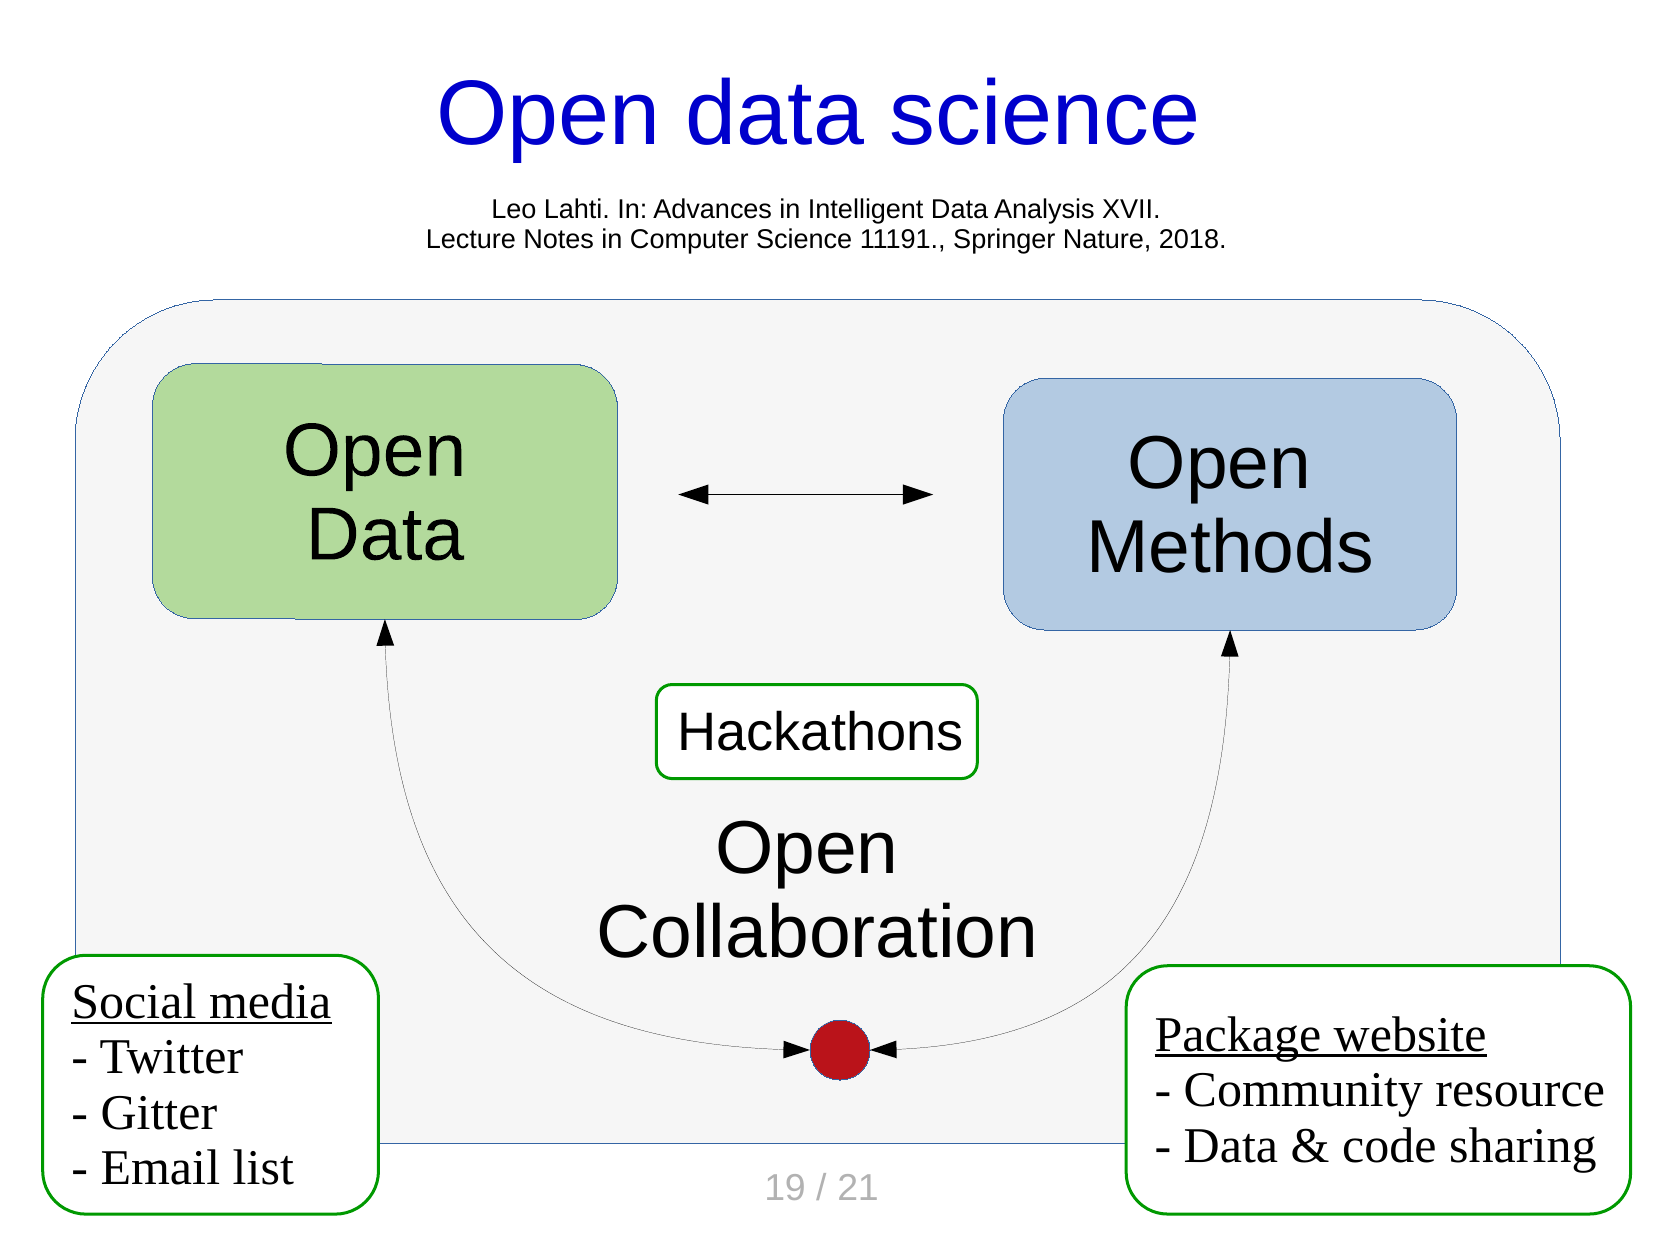

# Open data science
Leo Lahti. In: Advances in Intelligent Data Analysis XVII.
Lecture Notes in Computer Science 11191., Springer Nature, 2018.
Open
Collaboration
Open
Data
Open
Methods
Hackathons
Social media
- Twitter
- Gitter
- Email list
Package website
- Community resource
- Data & code sharing